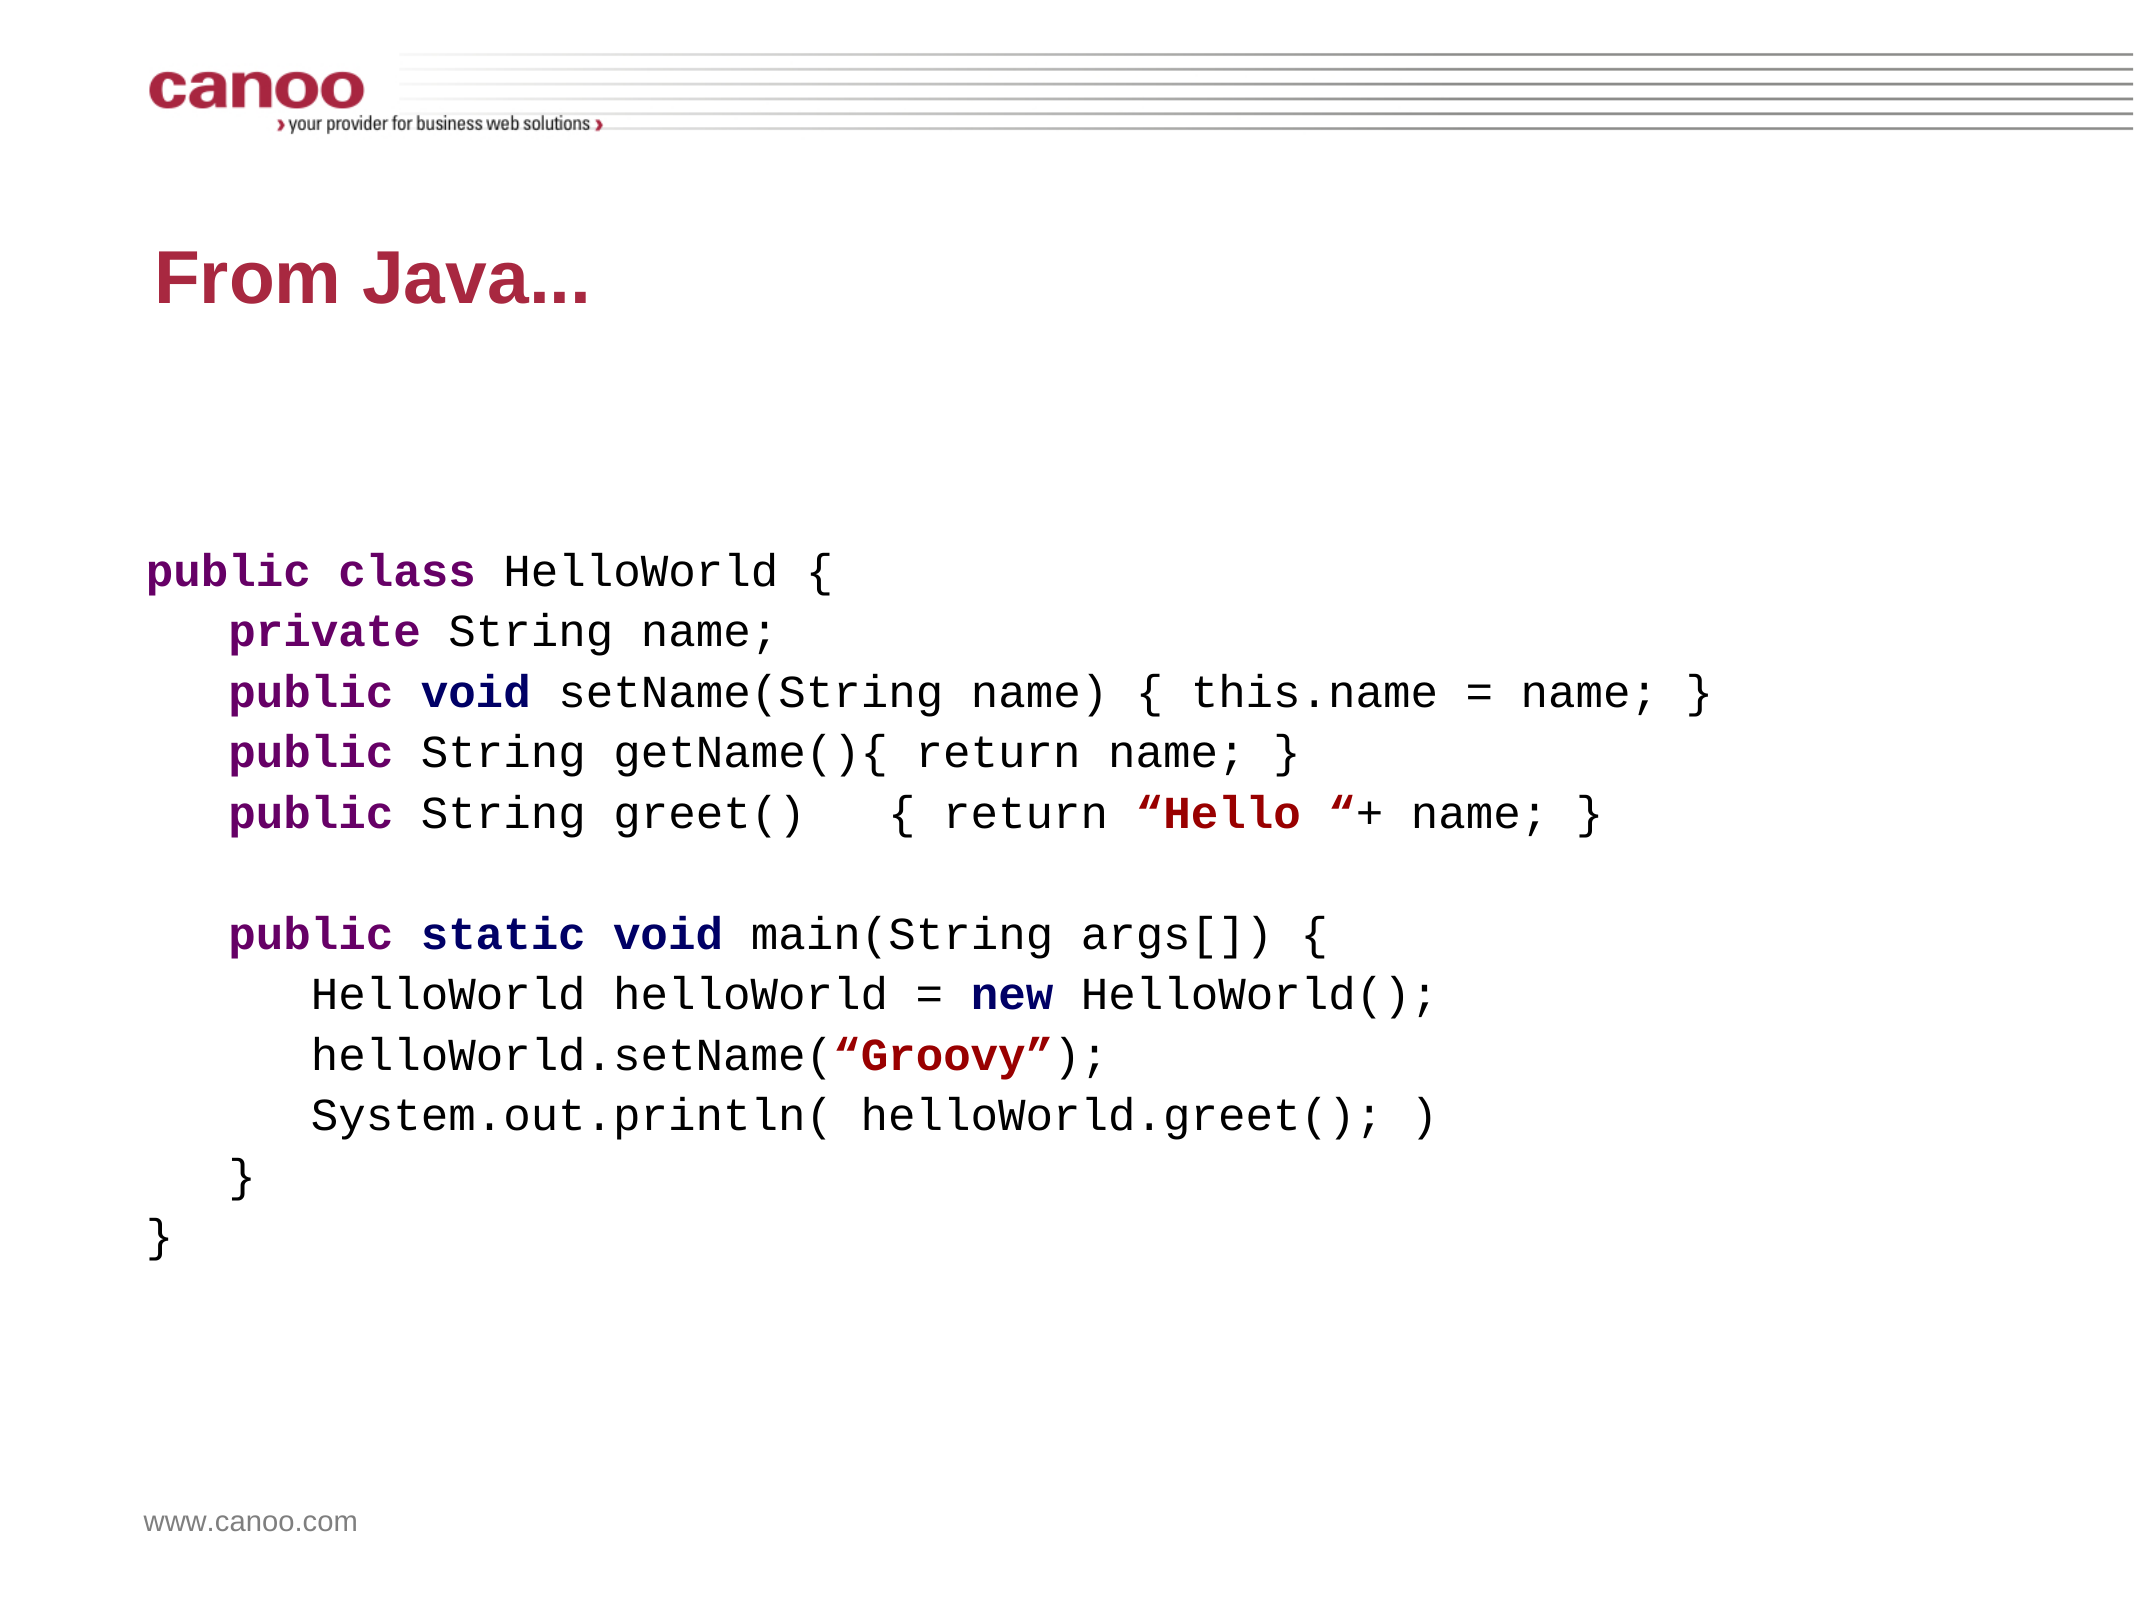

# From Java...
public class HelloWorld {
 private String name;
 public void setName(String name) { this.name = name; }
 public String getName(){ return name; }
 public String greet() { return “Hello “+ name; }
 public static void main(String args[]) {
 HelloWorld helloWorld = new HelloWorld();
 helloWorld.setName(“Groovy”);
 System.out.println( helloWorld.greet(); )
 }
}